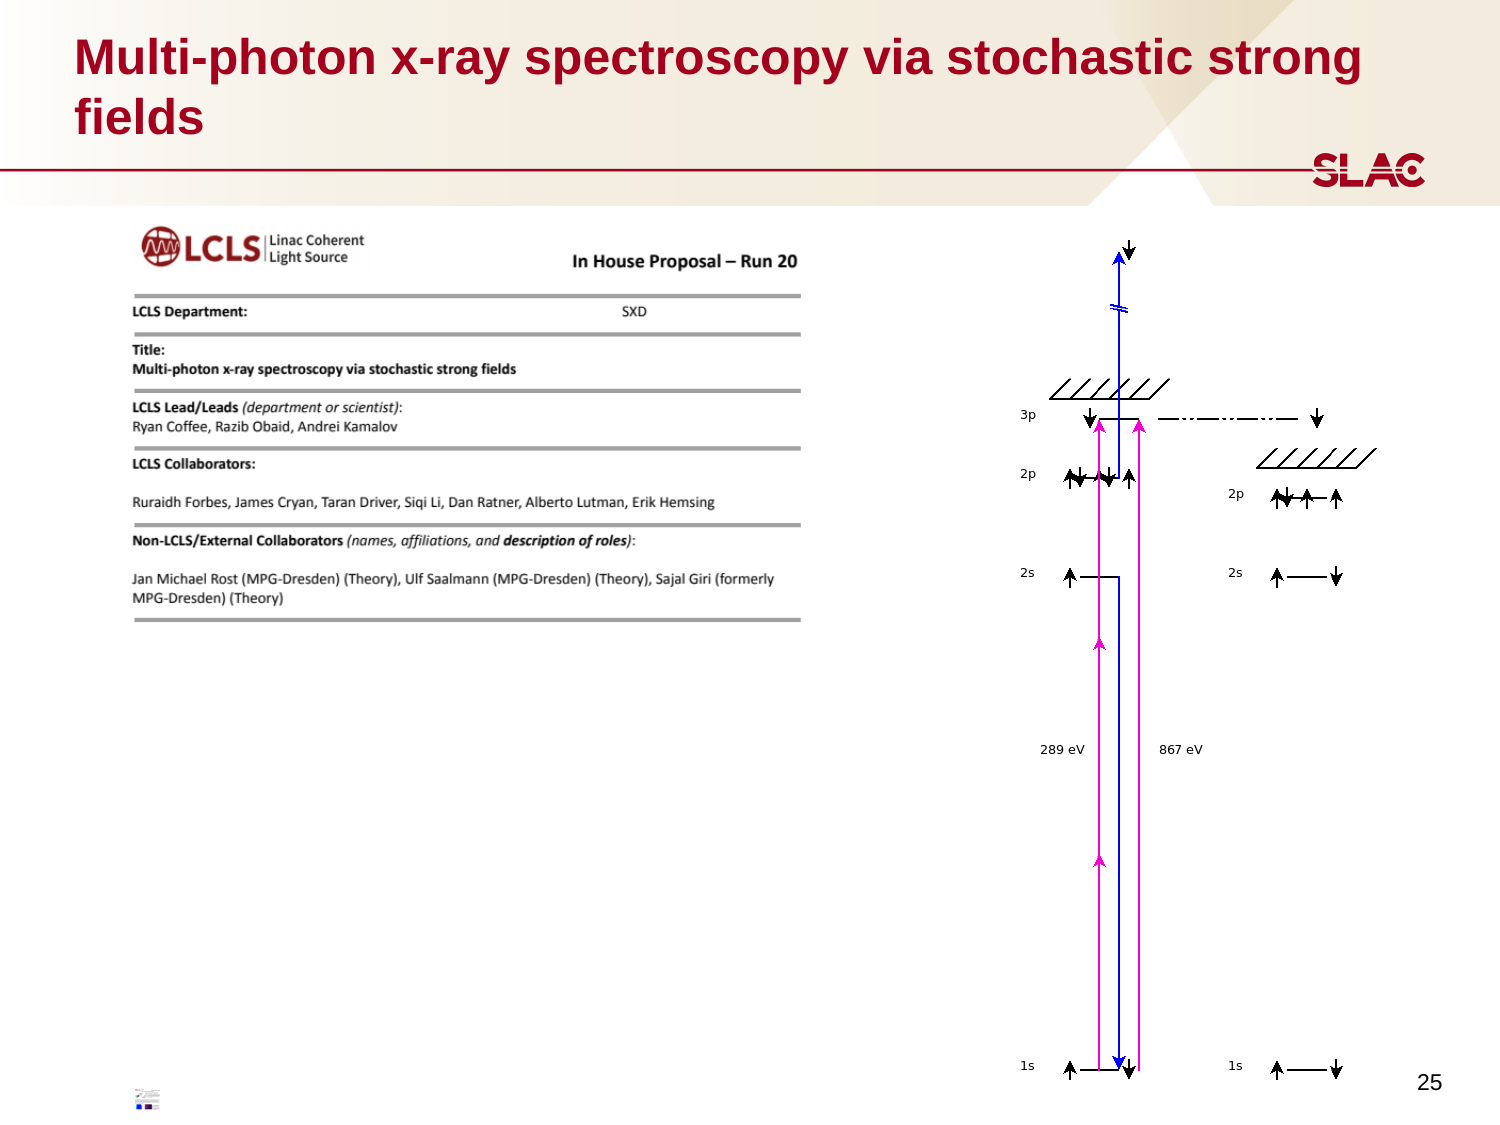

# Multi-photon x-ray spectroscopy via stochastic strong fields
Ulf Saalman and Jan Michael Rost for enhancement of non-linear signals because of SASE, Inhouse proposal submitted last Friday
“Spooktroscopy” and attoclock ptychography as super-resolution methods in the time-energy domain … Daniel Ratner engaged, Alberto Lutman mode used in beamtime
Dynamic Chirality by fs-scale time-dependent polarization shaping